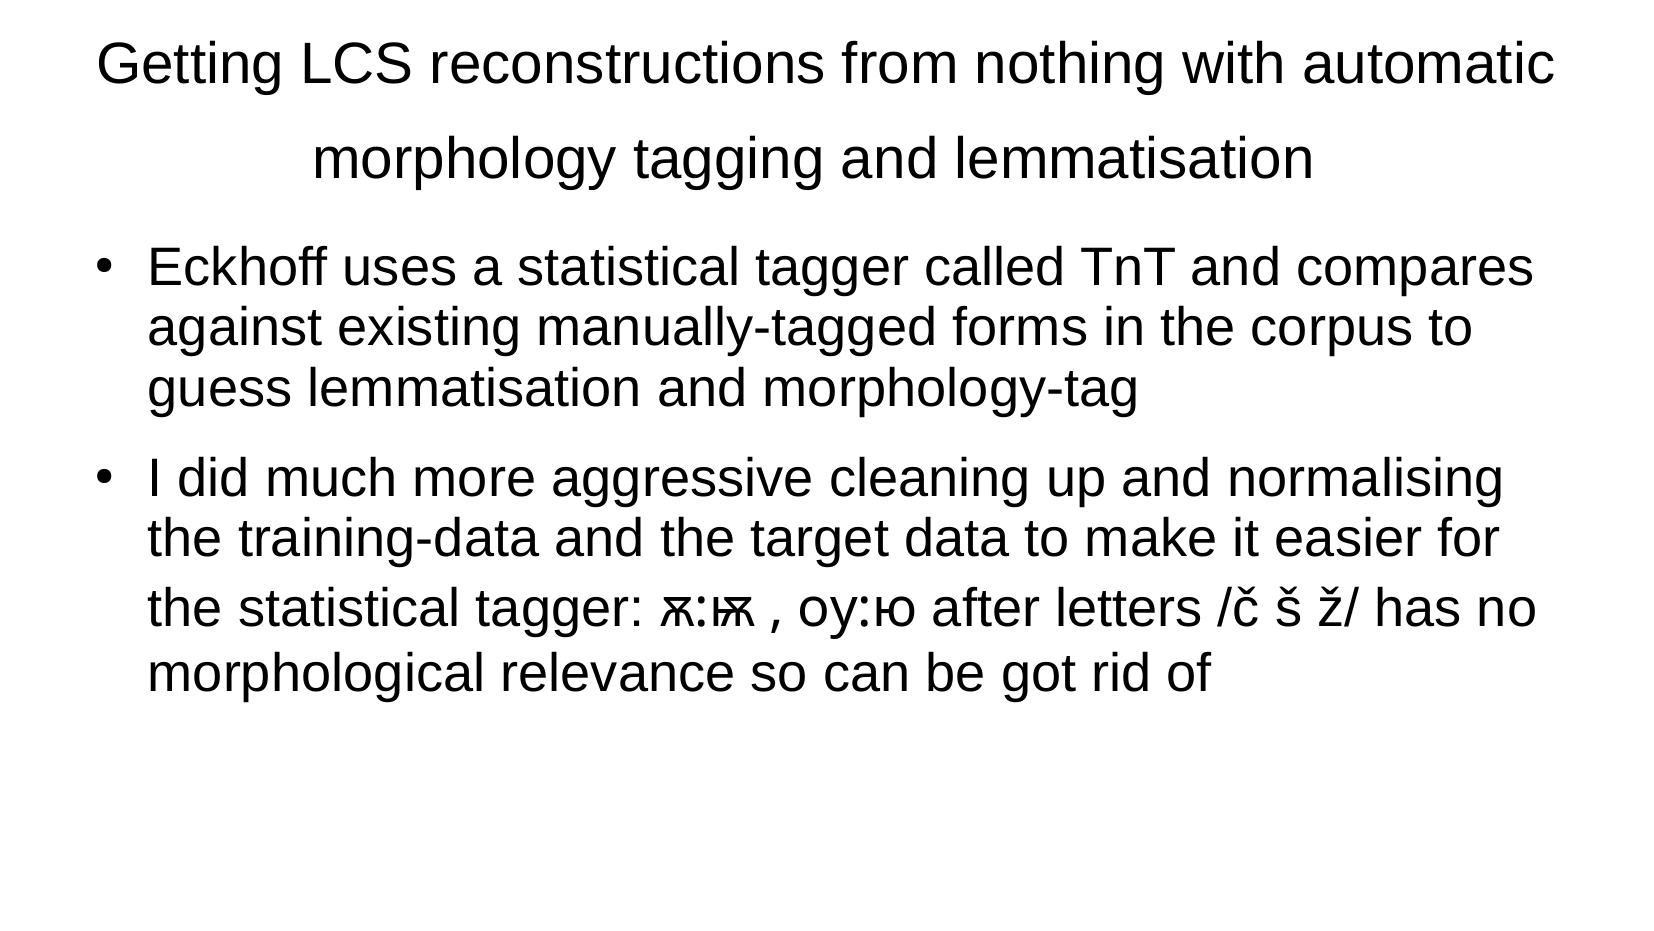

# Getting LCS reconstructions from nothing with automatic morphology tagging and lemmatisation
Eckhoff uses a statistical tagger called TnT and compares against existing manually-tagged forms in the corpus to guess lemmatisation and morphology-tag
I did much more aggressive cleaning up and normalising the training-data and the target data to make it easier for the statistical tagger: ѫ:ѭ , оу:ю after letters /č š ž/ has no morphological relevance so can be got rid of